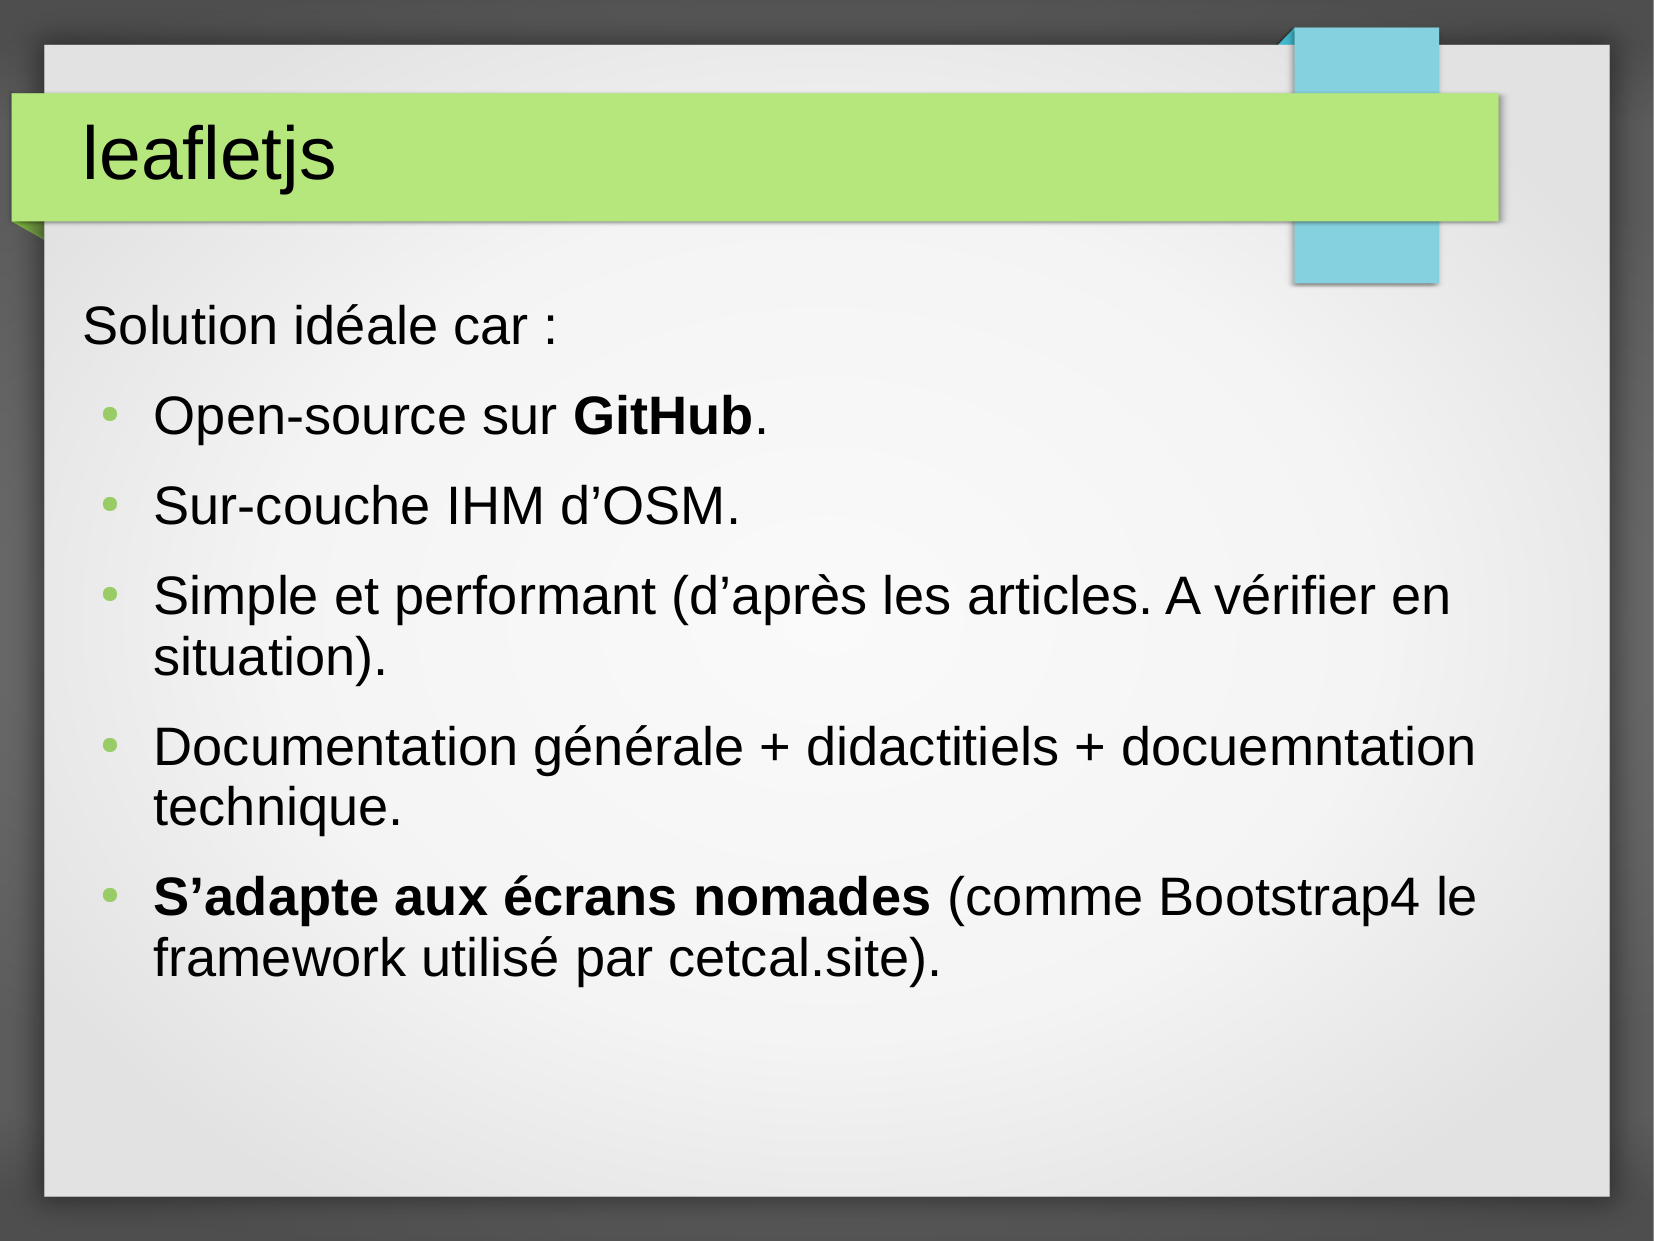

# leafletjs
Solution idéale car :
Open-source sur GitHub.
Sur-couche IHM d’OSM.
Simple et performant (d’après les articles. A vérifier en situation).
Documentation générale + didactitiels + docuemntation technique.
S’adapte aux écrans nomades (comme Bootstrap4 le framework utilisé par cetcal.site).